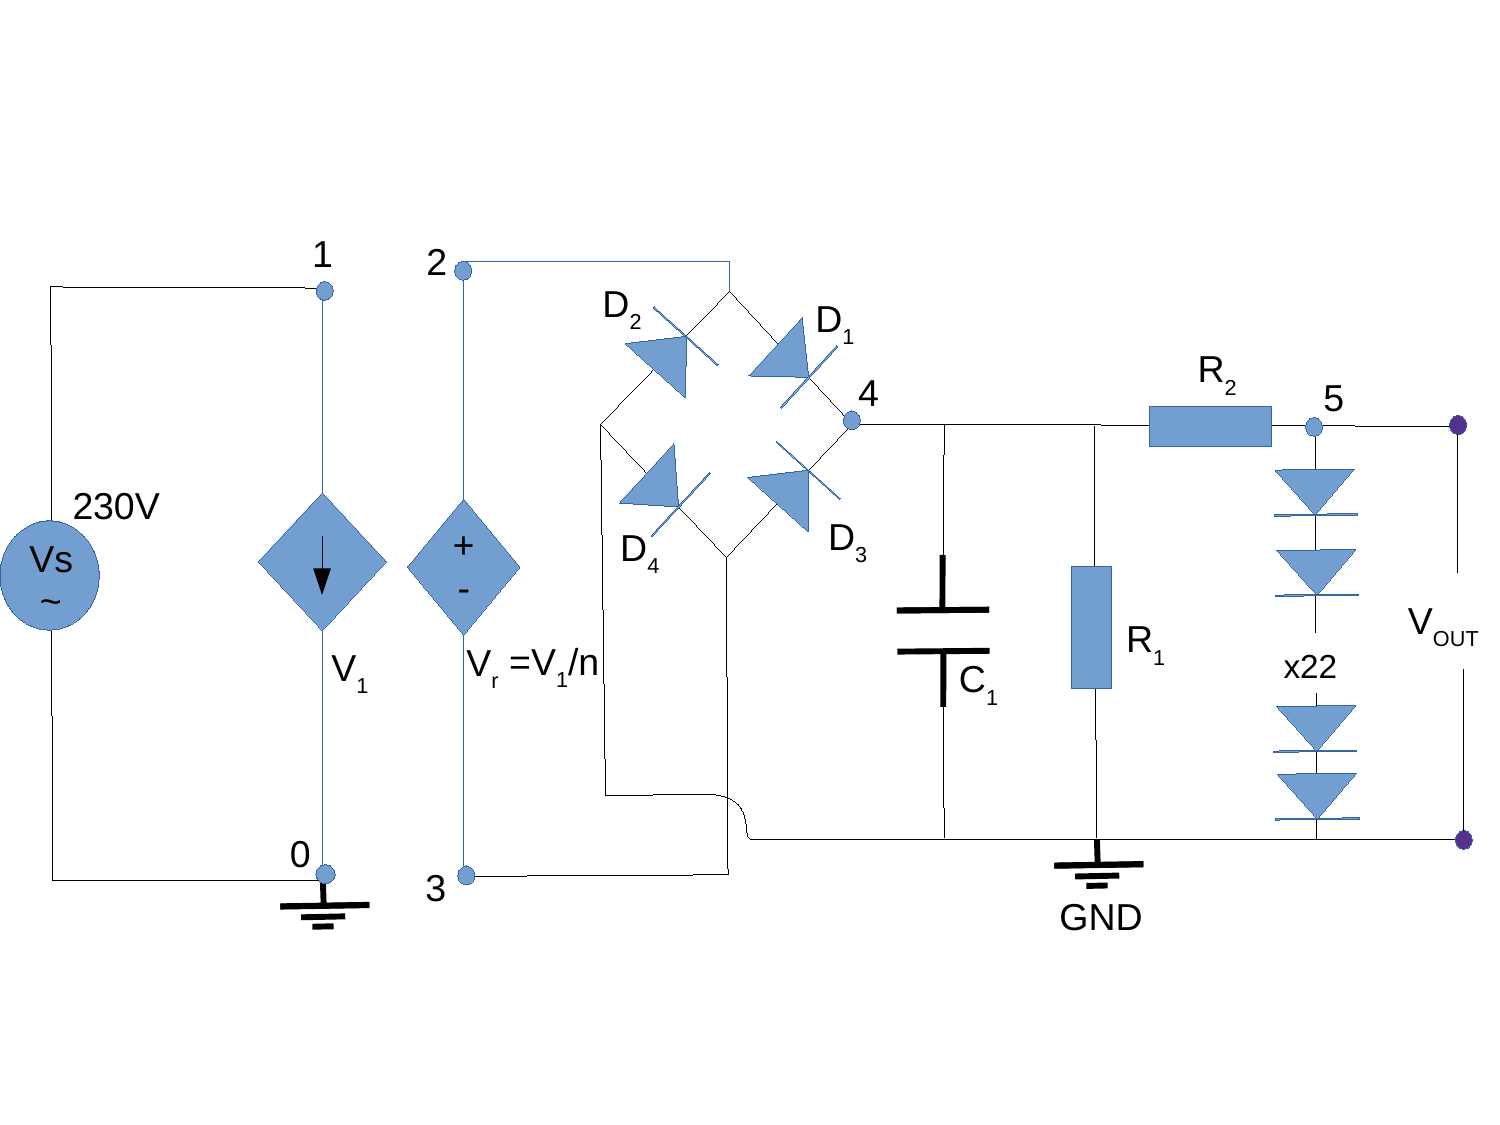

1
2
D2
D1
R2
4
5
230V
+
-
D3
D4
Vs
 ~
VOUT
R1
 =V1/n
Vr
V1
x22
C1
0
3
GND
bla
1